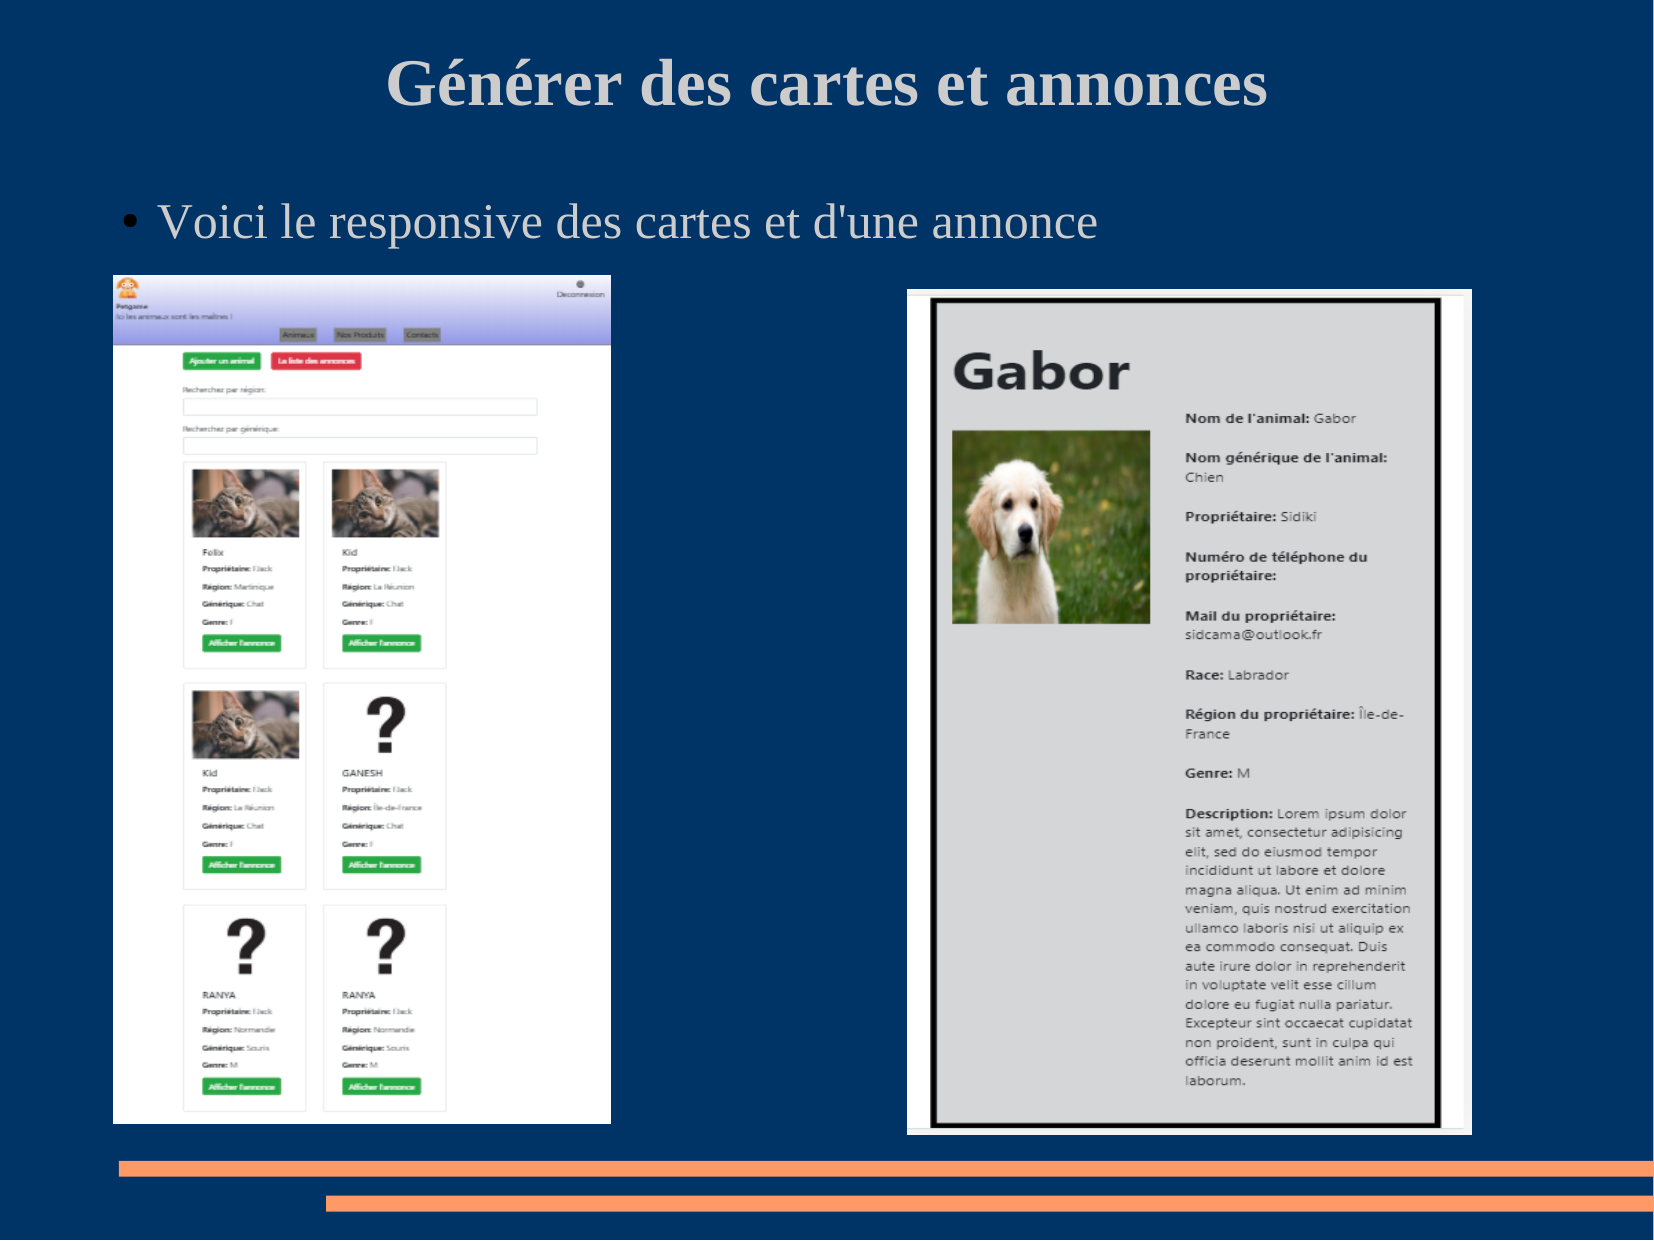

# Générer des cartes et annonces
Voici le responsive des cartes et d'une annonce